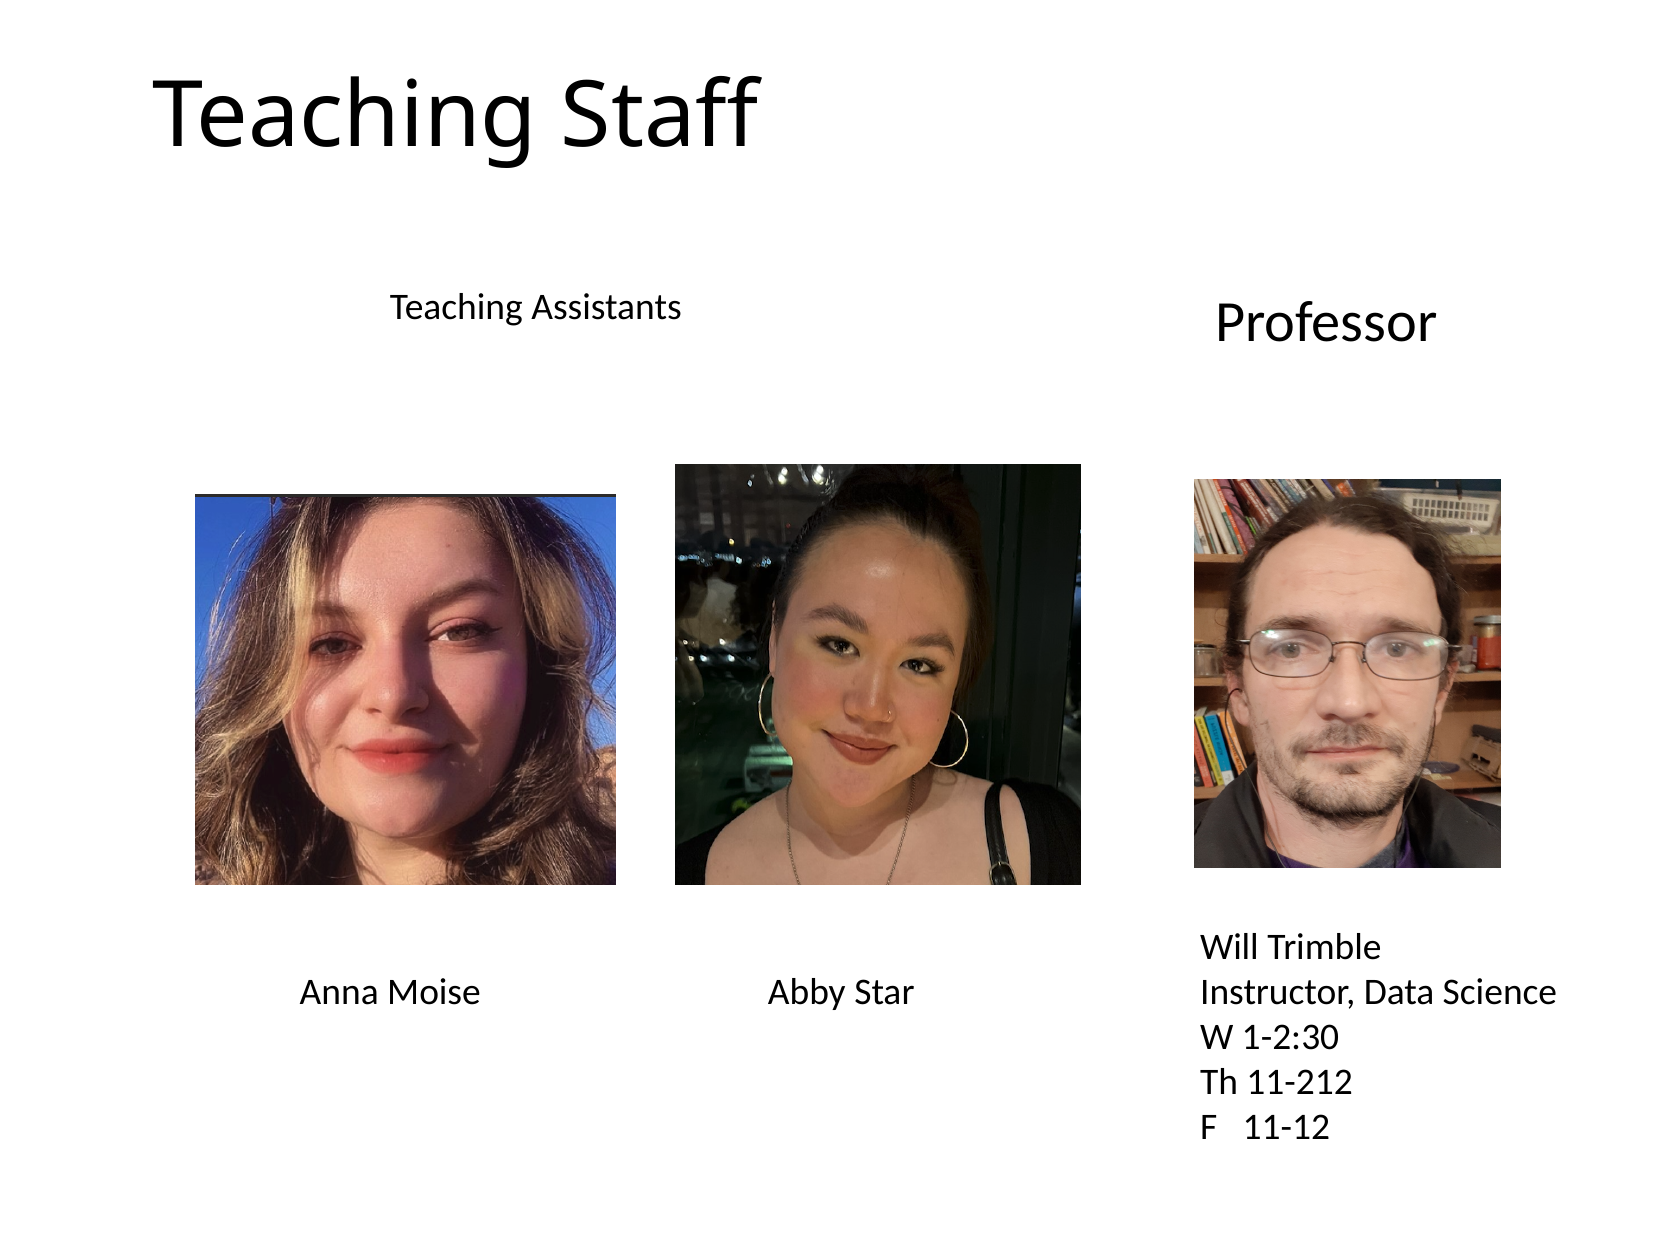

# Teaching Staff
Teaching Assistants
Professor
Will Trimble
Instructor, Data Science
W 1-2:30
Th 11-212
F 11-12
Anna Moise
Abby Star